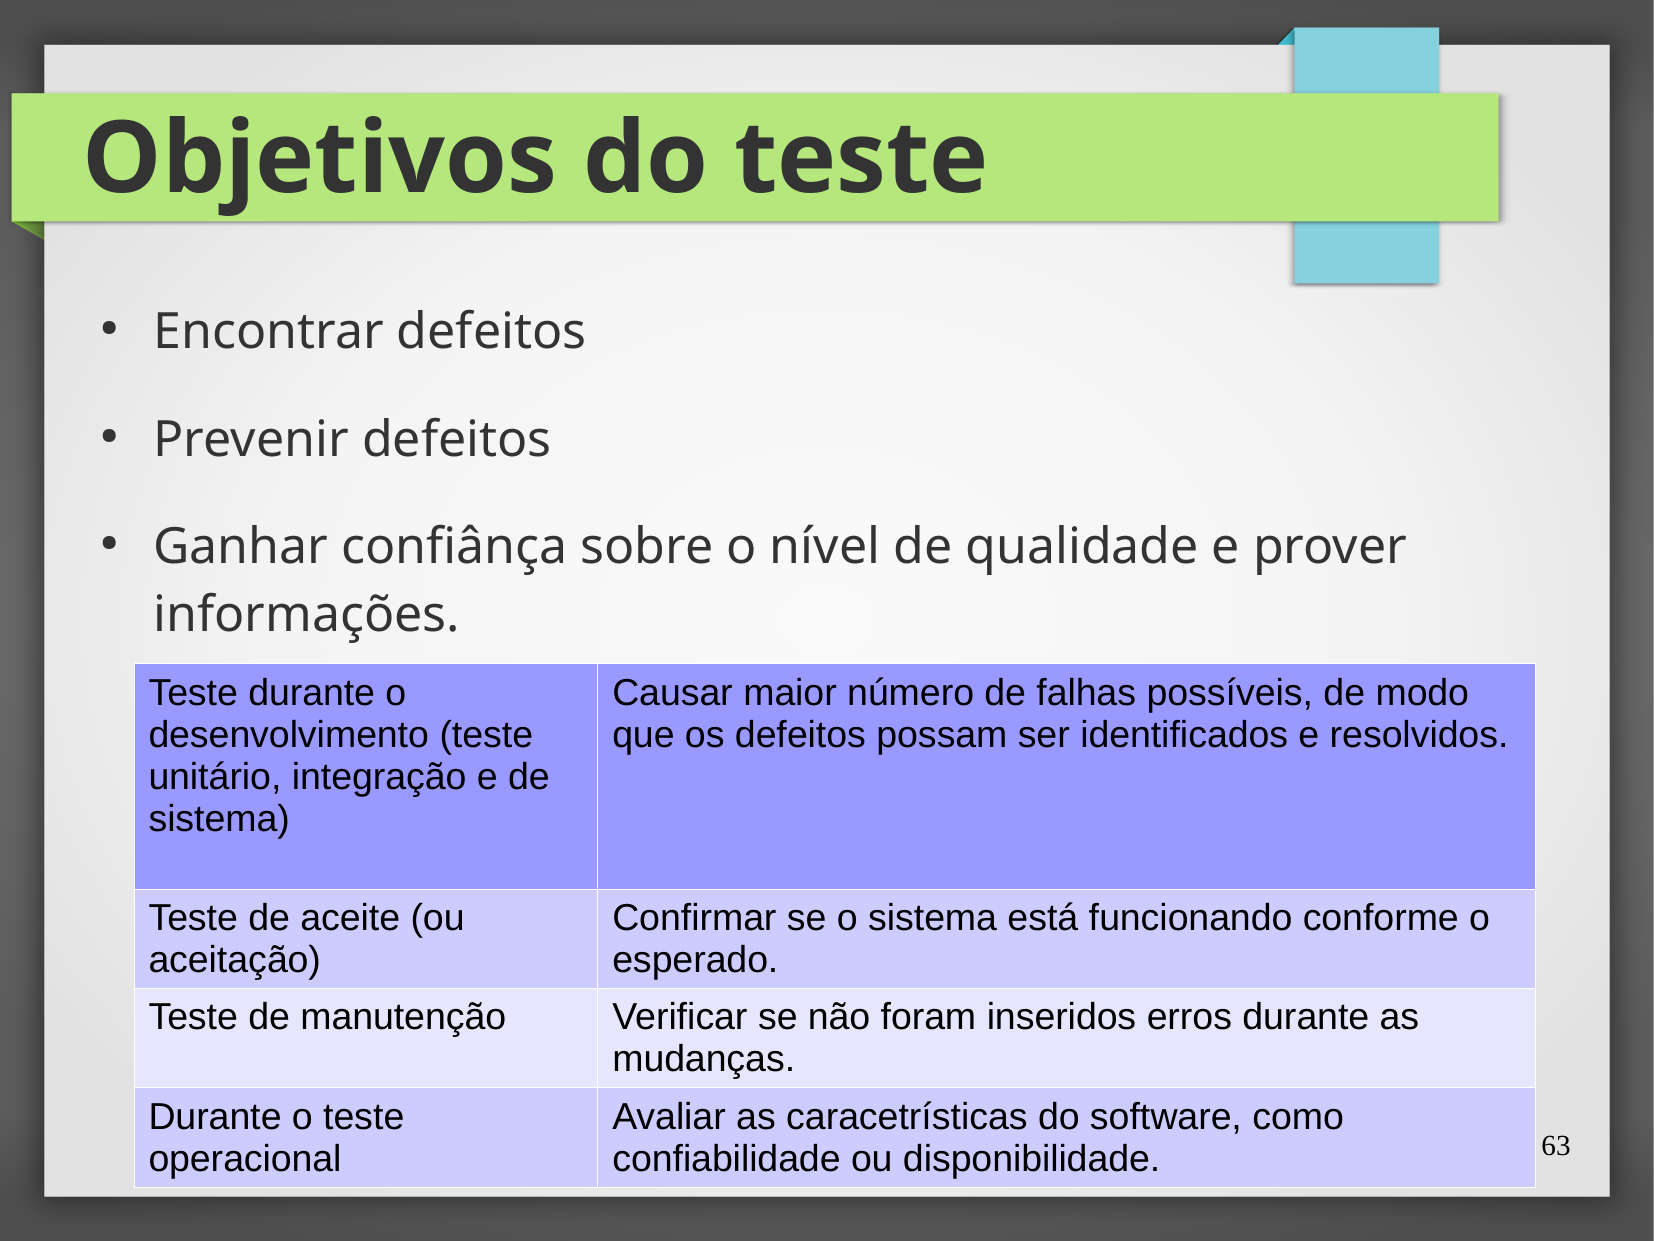

# Objetivos do teste
Encontrar defeitos
Prevenir defeitos
Ganhar confiânça sobre o nível de qualidade e prover informações.
| Teste durante o desenvolvimento (teste unitário, integração e de sistema) | Causar maior número de falhas possíveis, de modo que os defeitos possam ser identificados e resolvidos. |
| --- | --- |
| Teste de aceite (ou aceitação) | Confirmar se o sistema está funcionando conforme o esperado. |
| Teste de manutenção | Verificar se não foram inseridos erros durante as mudanças. |
| Durante o teste operacional | Avaliar as caracetrísticas do software, como confiabilidade ou disponibilidade. |
63